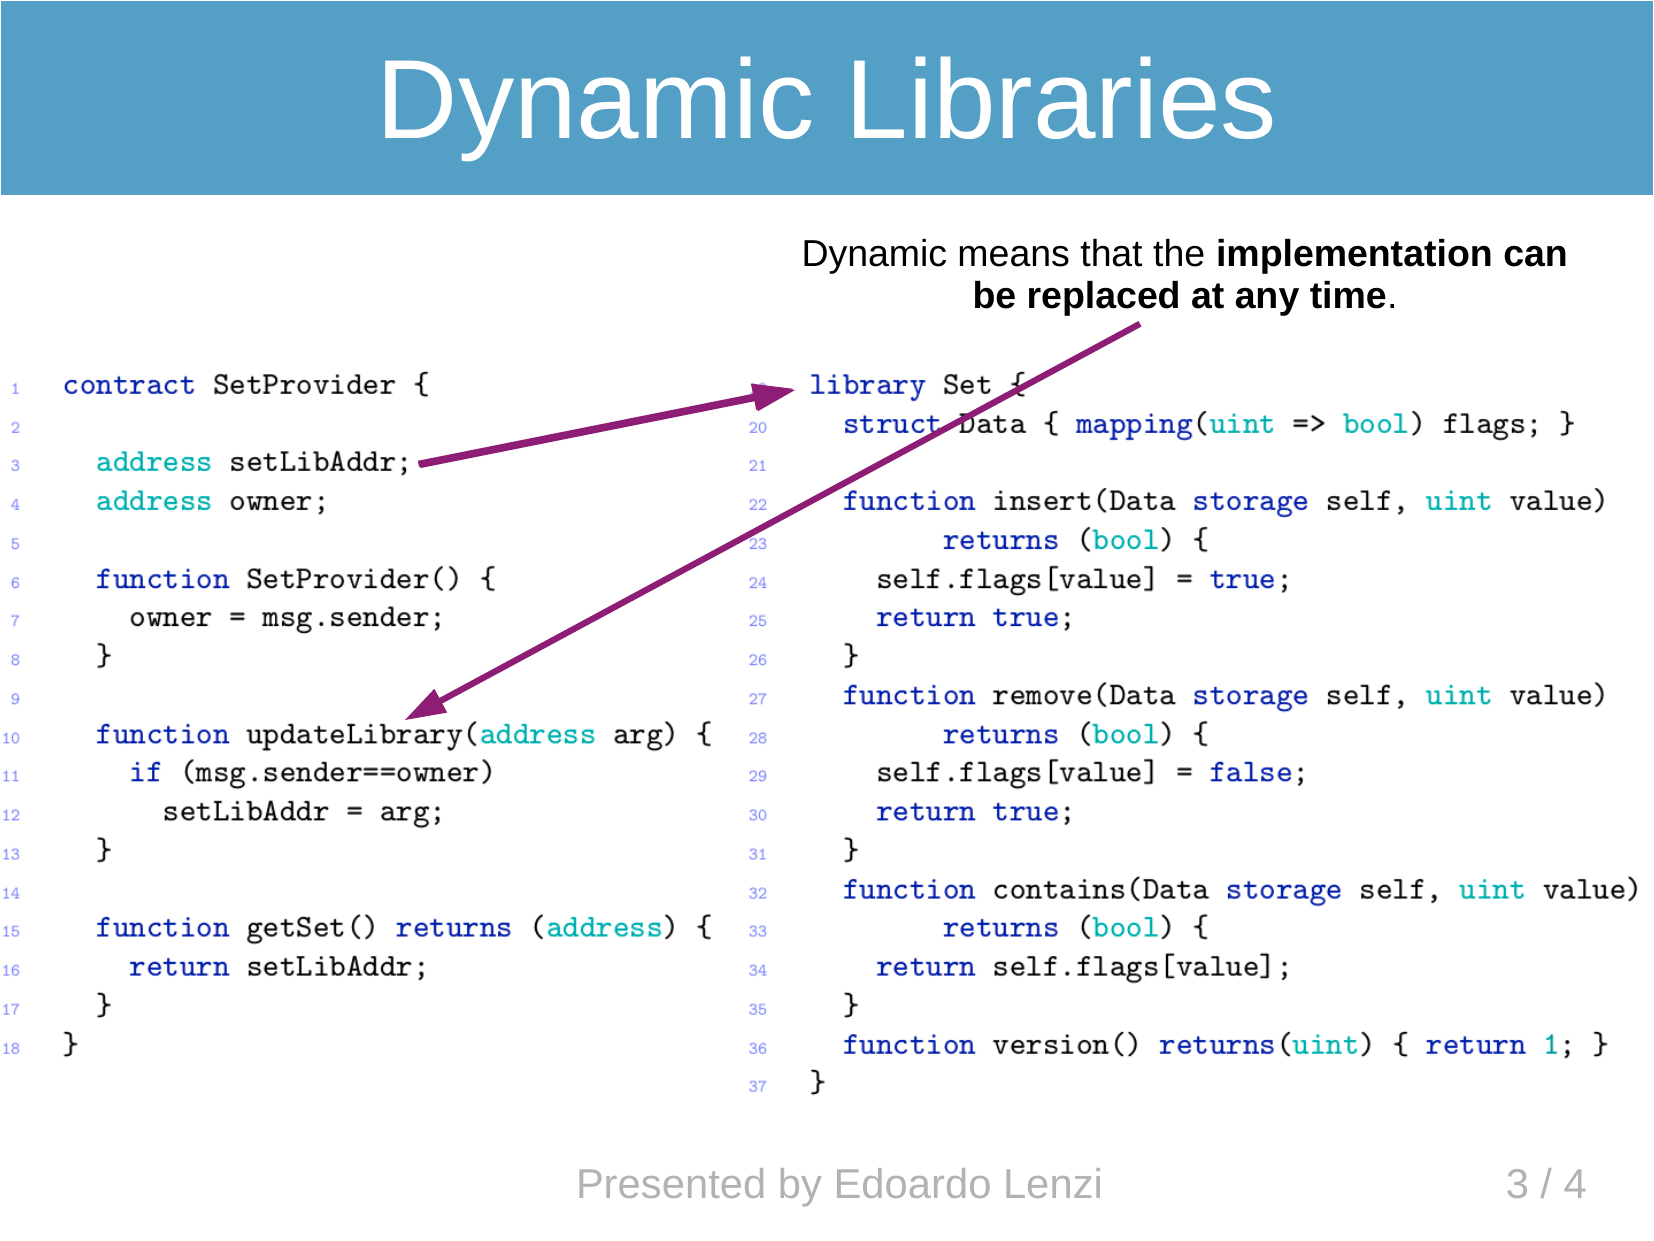

Dynamic Libraries
Dynamic means that the implementation can be replaced at any time.
# Presented by Edoardo Lenzi 3 / 4